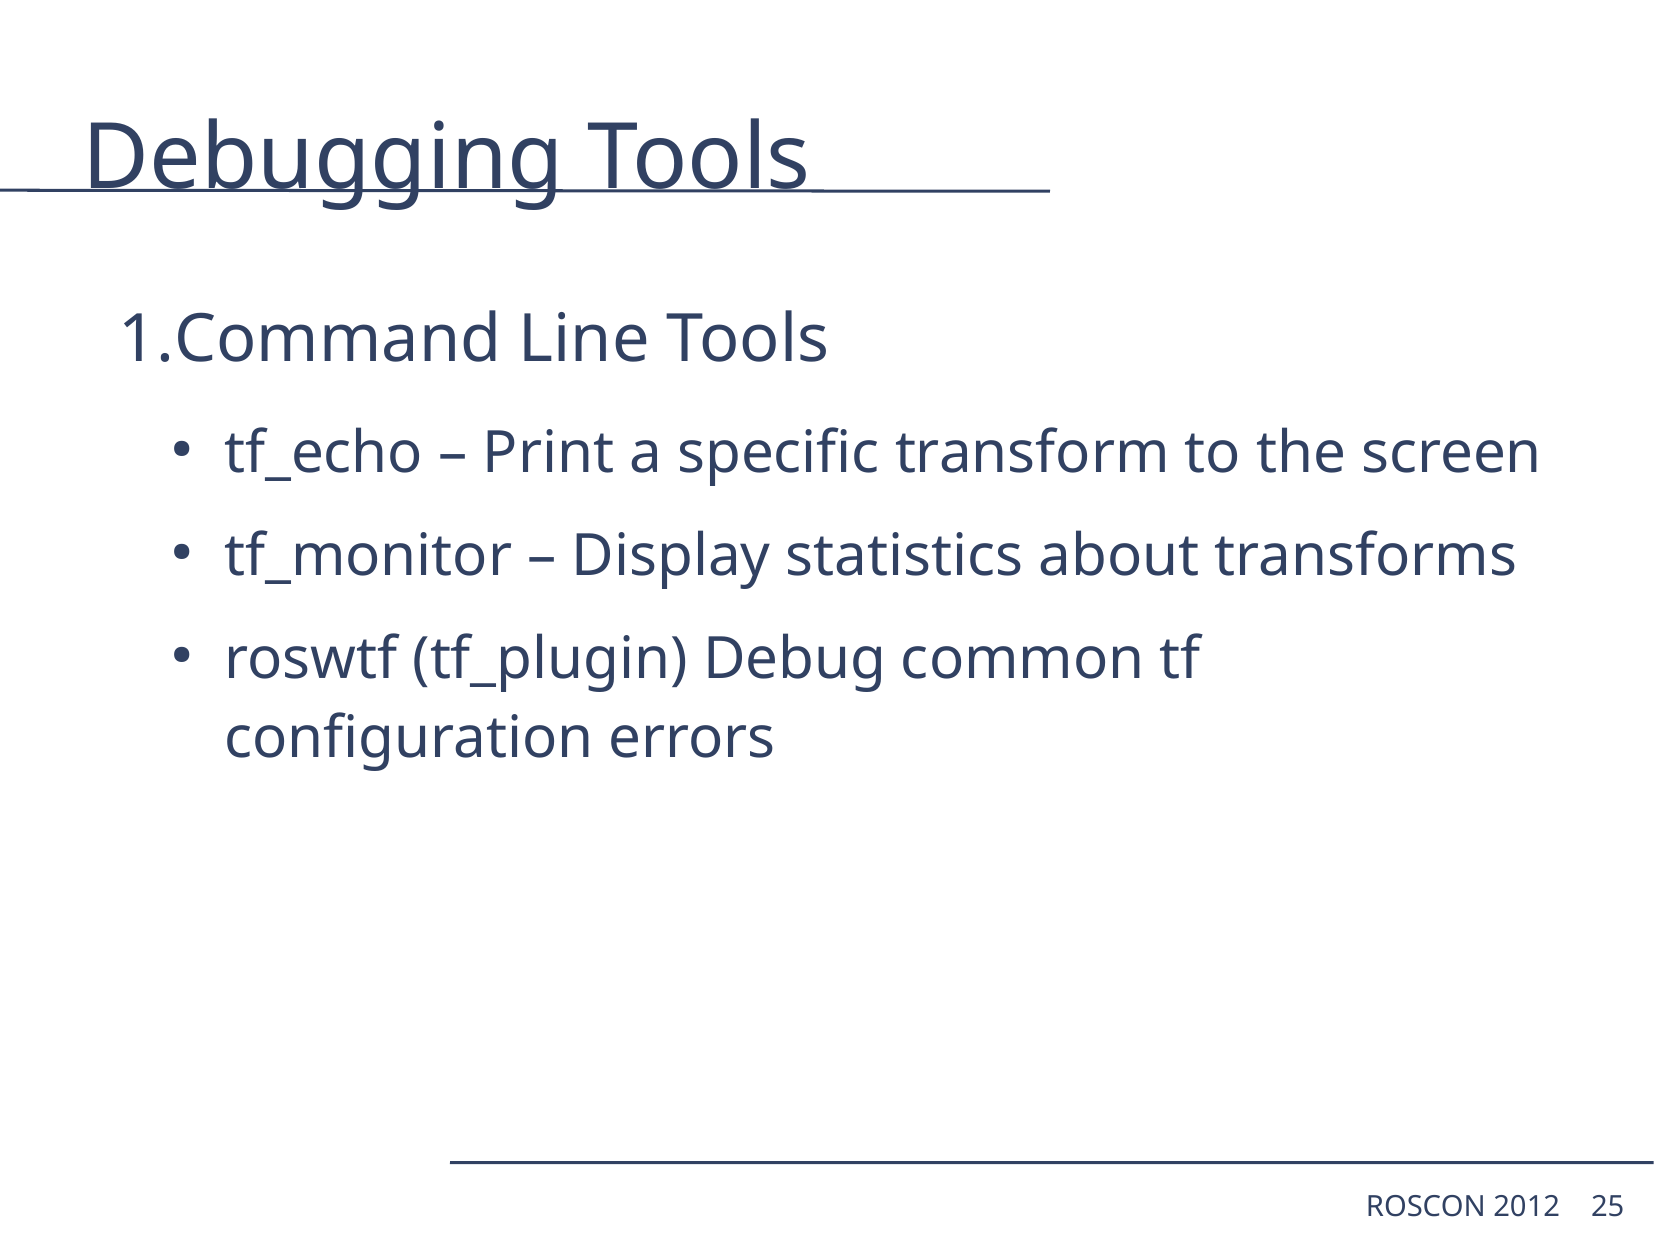

# Debugging Tools
Command Line Tools
tf_echo – Print a specific transform to the screen
tf_monitor – Display statistics about transforms
roswtf (tf_plugin) Debug common tf configuration errors